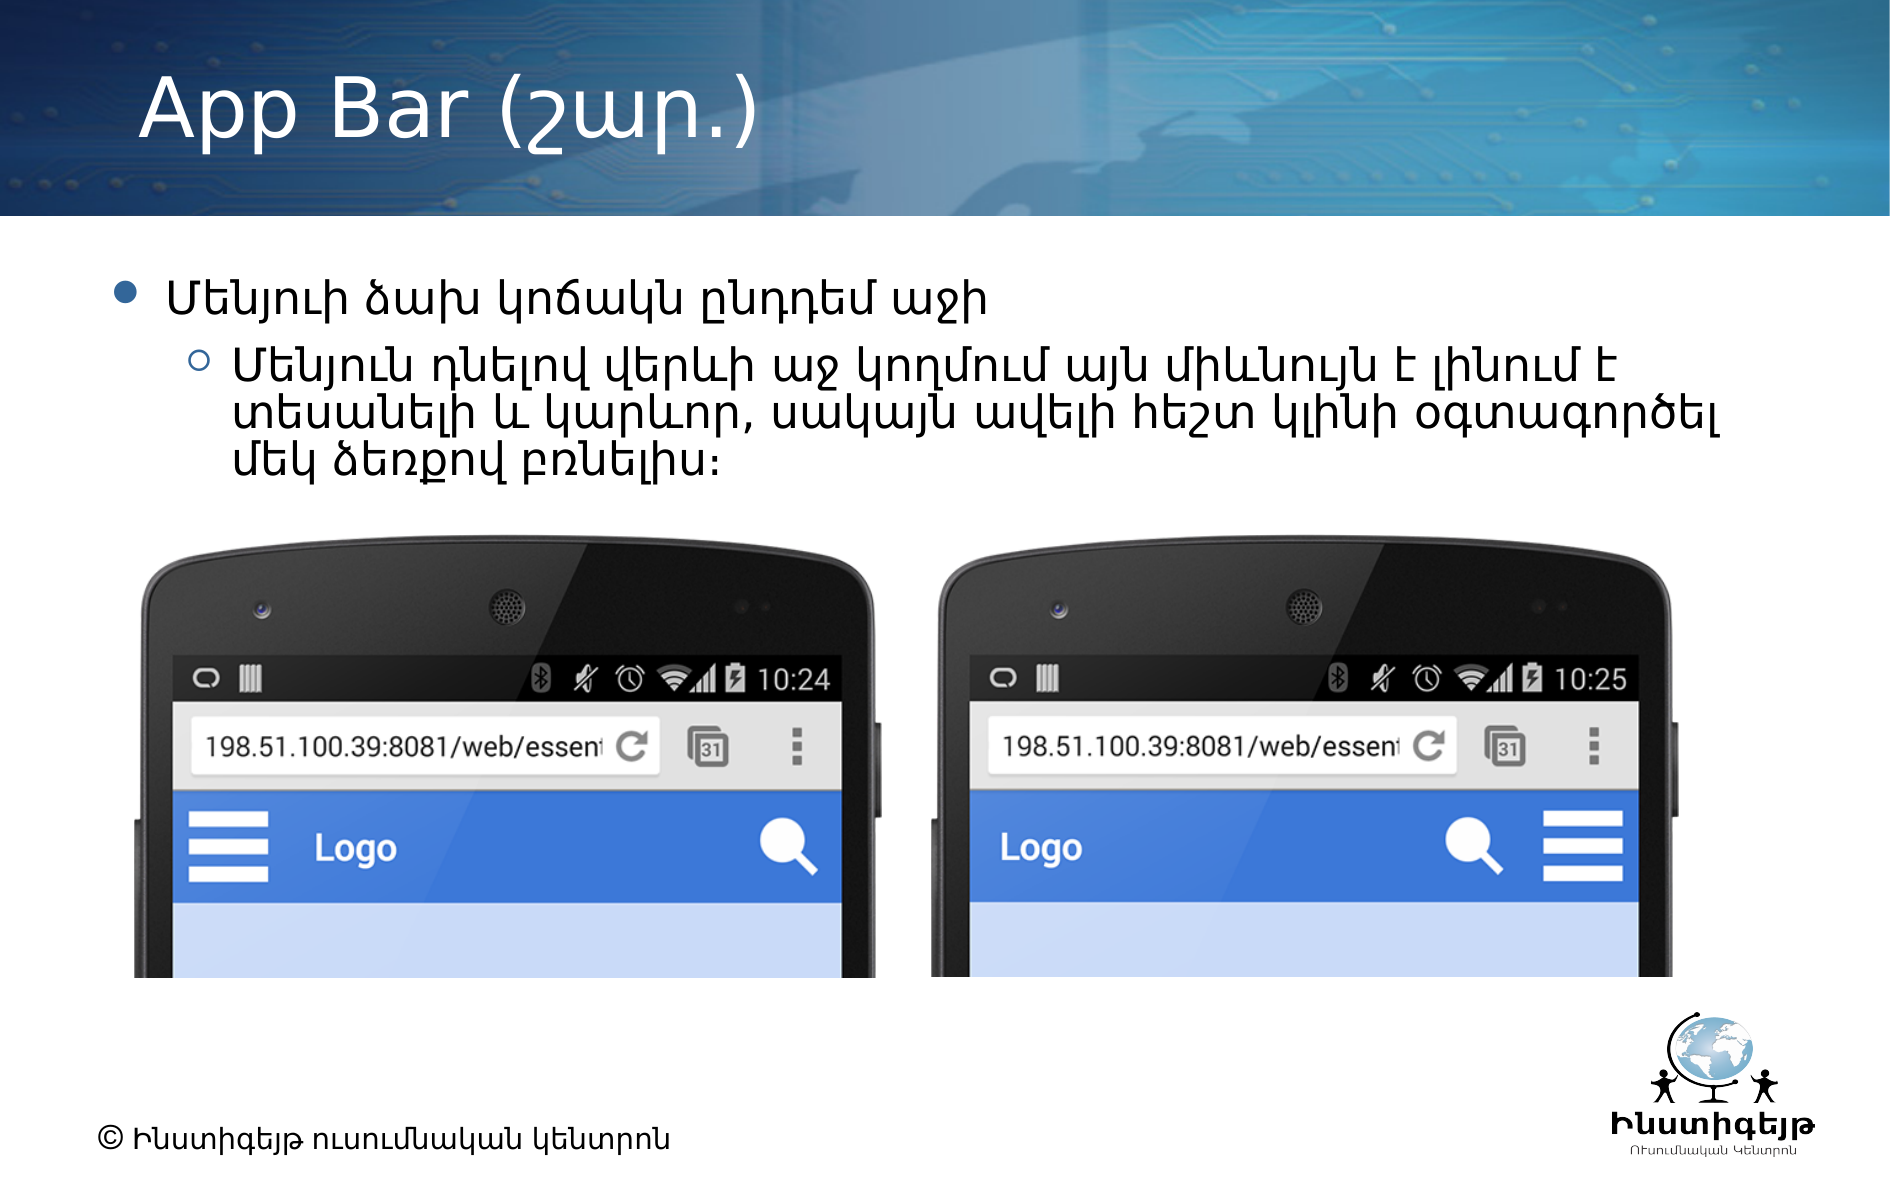

App Bar (շար.)
# Մենյուի ձախ կոճակն ընդդեմ աջի
Մենյուն դնելով վերևի աջ կողմում այն միևնույն է լինում է տեսանելի և կարևոր, սակայն ավելի հեշտ կլինի օգտագործել մեկ ձեռքով բռնելիս։